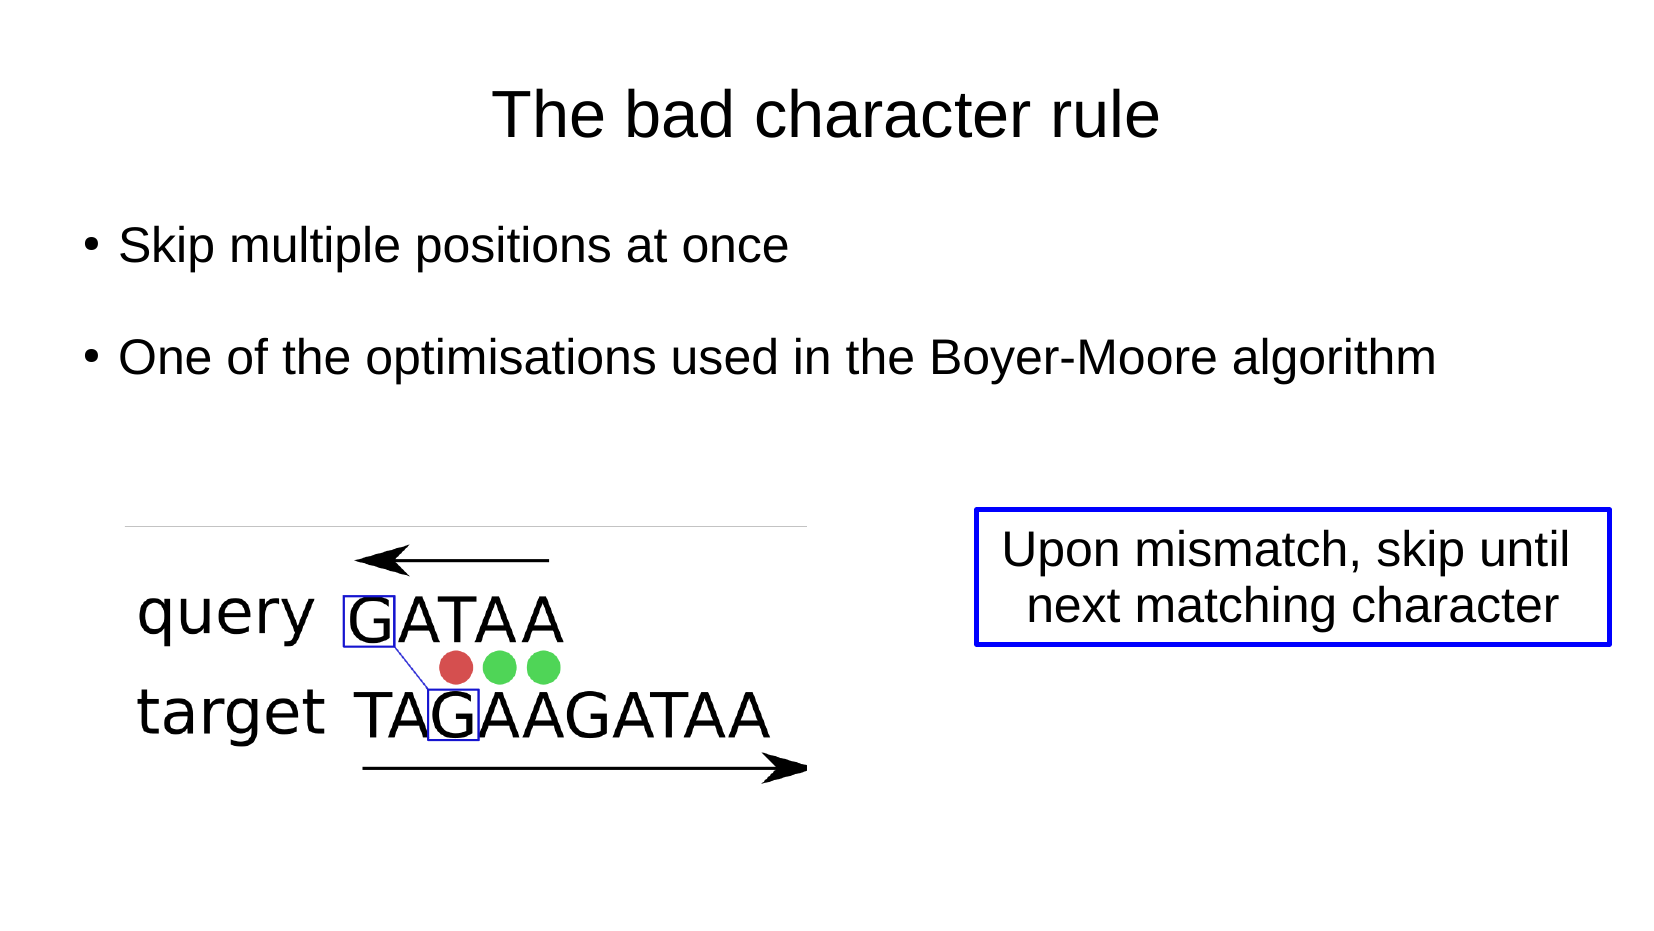

# The bad character rule
Skip multiple positions at once
One of the optimisations used in the Boyer-Moore algorithm
Upon mismatch, skip until
next matching character